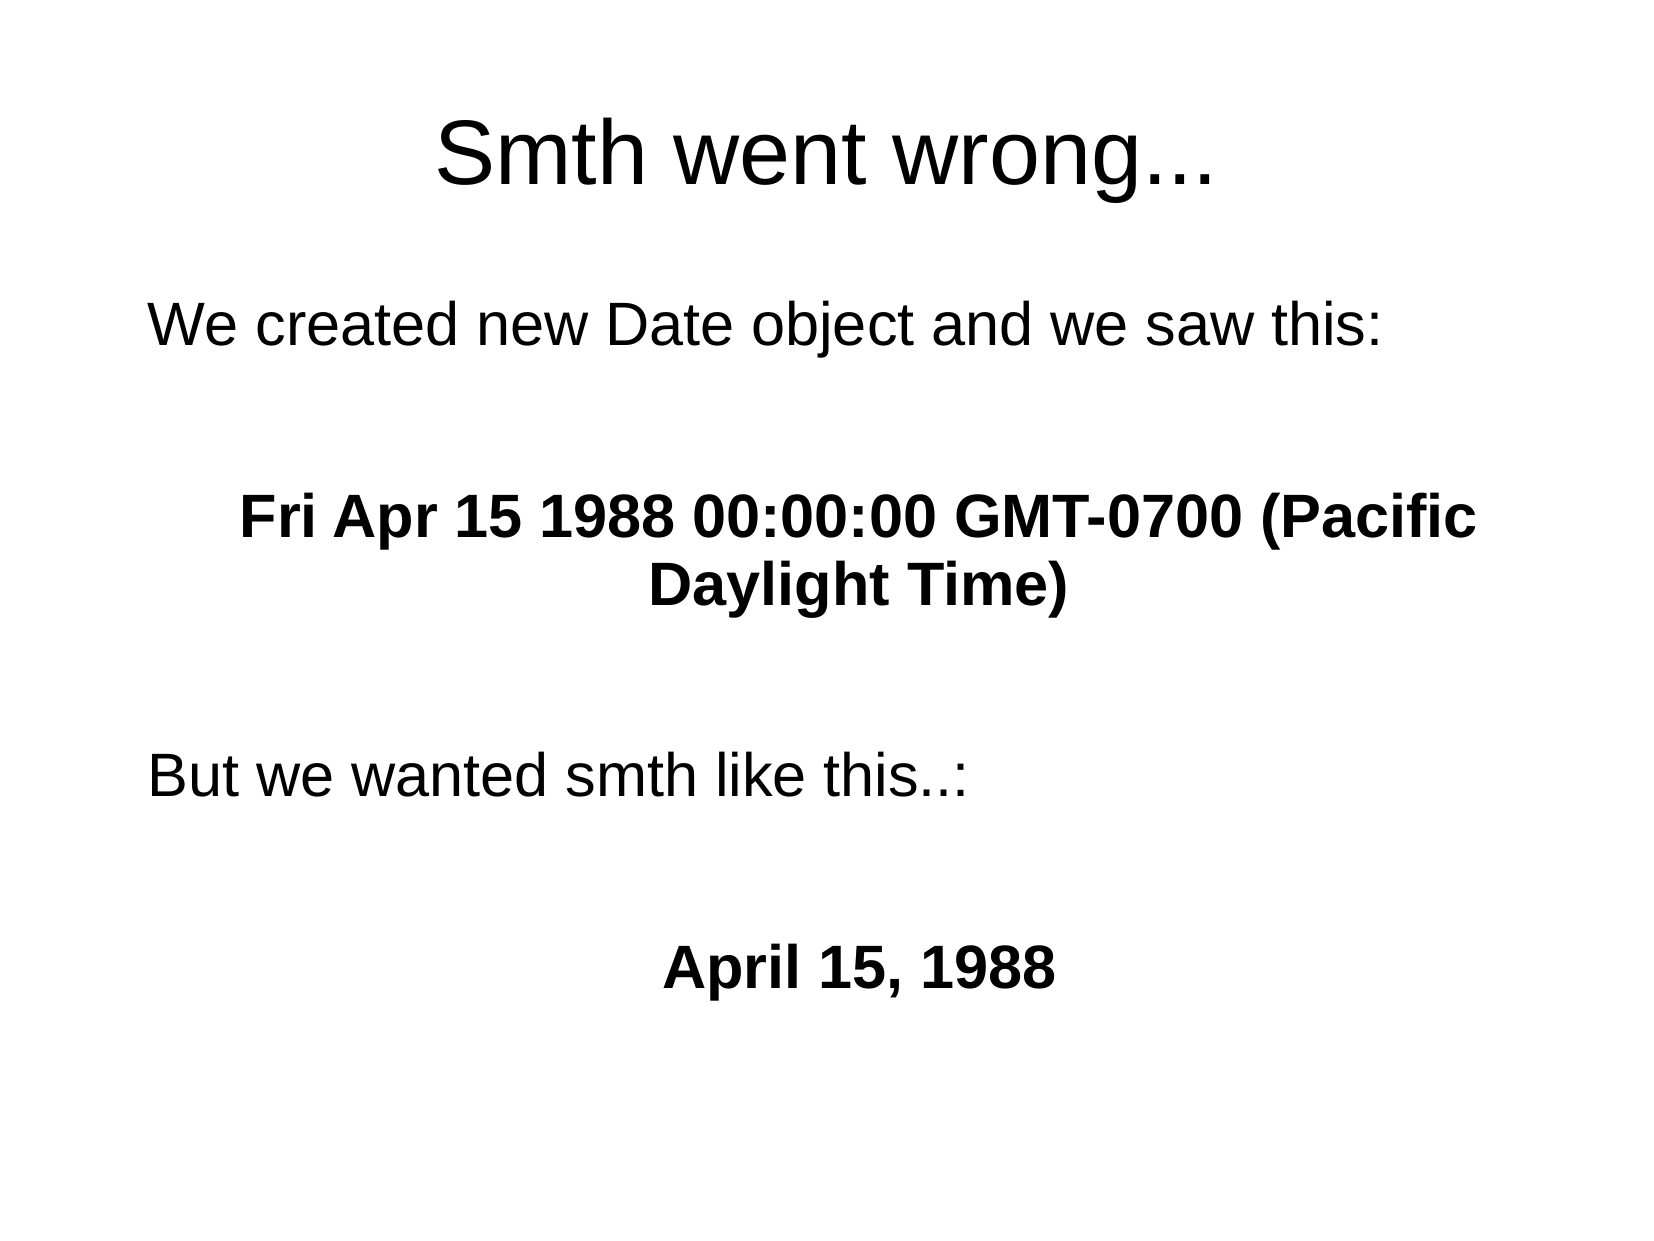

# Smth went wrong...
We created new Date object and we saw this:
Fri Apr 15 1988 00:00:00 GMT-0700 (Pacific Daylight Time)
But we wanted smth like this..:
April 15, 1988